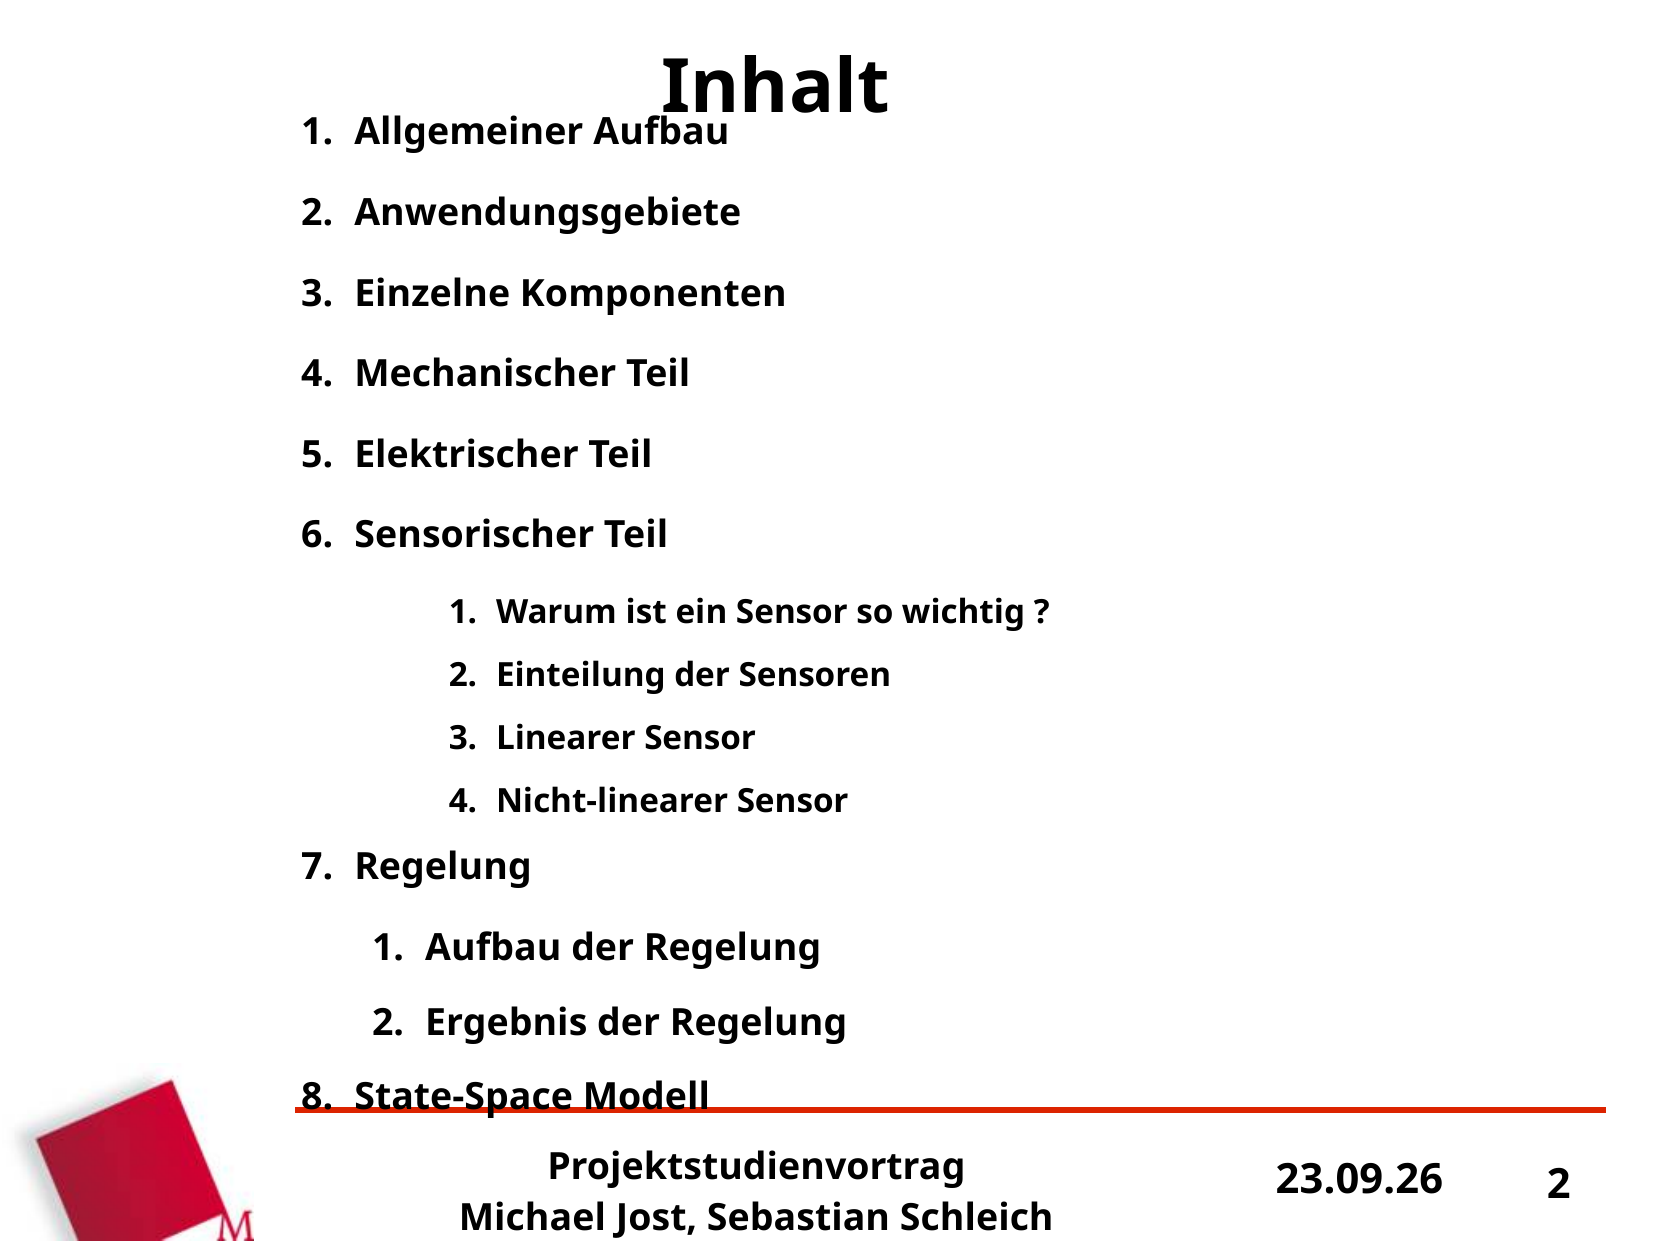

Inhalt
# Allgemeiner Aufbau
Anwendungsgebiete
Einzelne Komponenten
Mechanischer Teil
Elektrischer Teil
Sensorischer Teil
Warum ist ein Sensor so wichtig ?
Einteilung der Sensoren
Linearer Sensor
Nicht-linearer Sensor
Regelung
Aufbau der Regelung
Ergebnis der Regelung
State-Space Modell
2